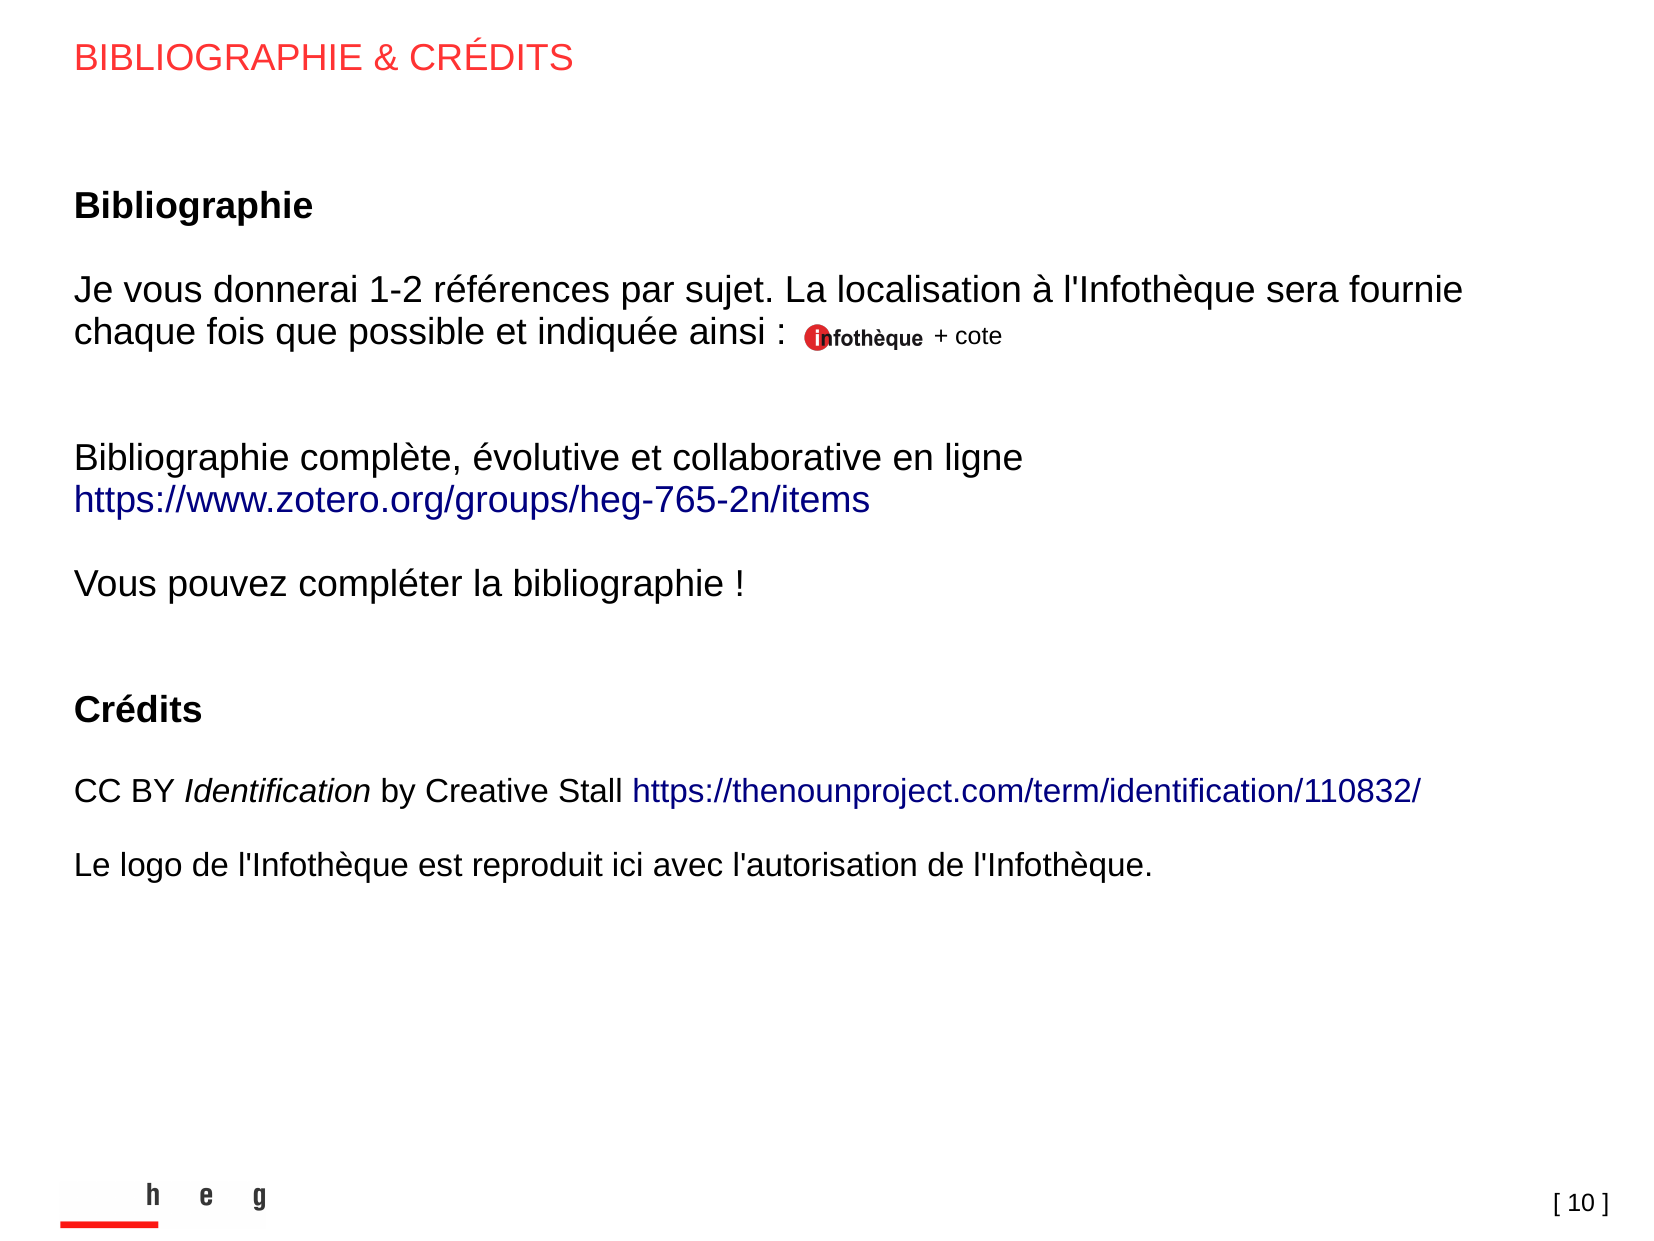

BIBLIOGRAPHIE & CRÉDITS
Bibliographie
Je vous donnerai 1-2 références par sujet. La localisation à l'Infothèque sera fournie chaque fois que possible et indiquée ainsi : + cote
Bibliographie complète, évolutive et collaborative en ligne
https://www.zotero.org/groups/heg-765-2n/items
Vous pouvez compléter la bibliographie !
Crédits
CC BY Identification by Creative Stall https://thenounproject.com/term/identification/110832/
Le logo de l'Infothèque est reproduit ici avec l'autorisation de l'Infothèque.